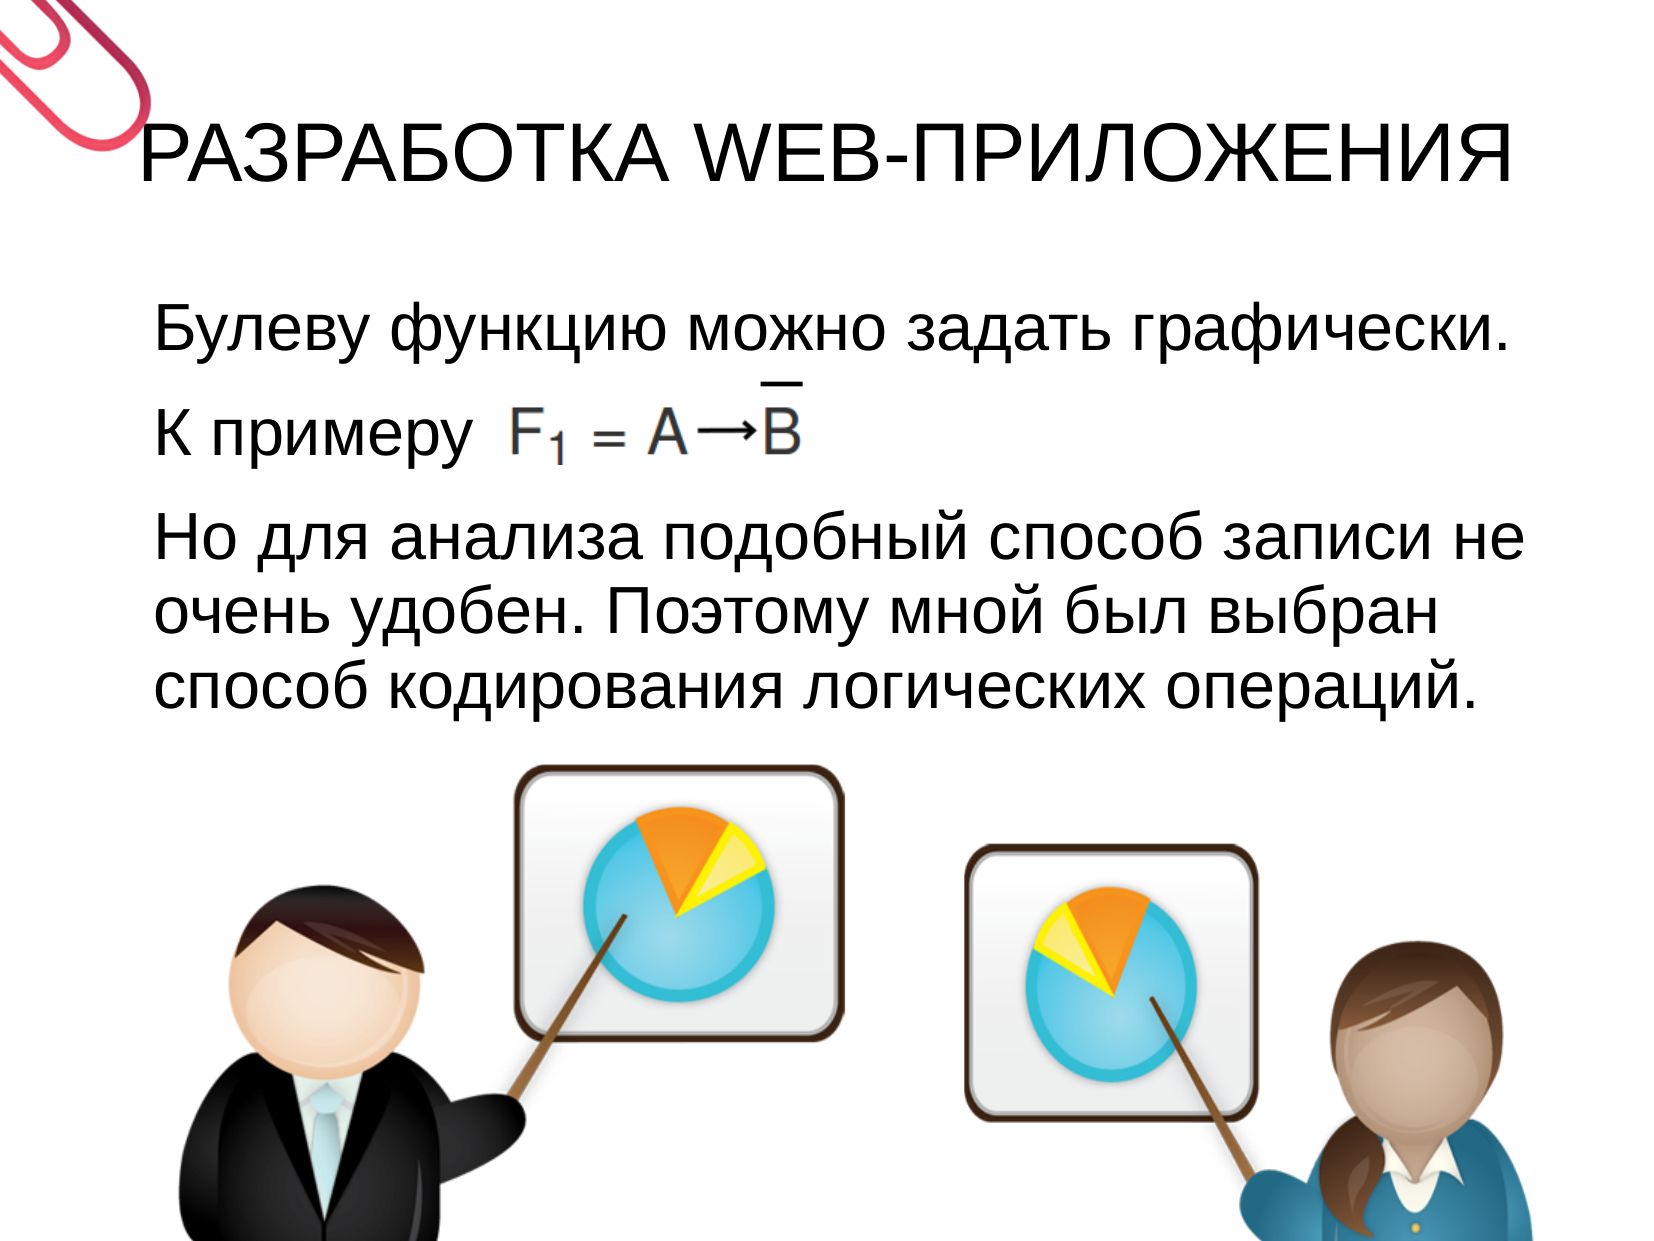

# РАЗРАБОТКА WEB-ПРИЛОЖЕНИЯ
Булеву функцию можно задать графически.
К примеру
Но для анализа подобный способ записи не очень удобен. Поэтому мной был выбран способ кодирования логических операций.